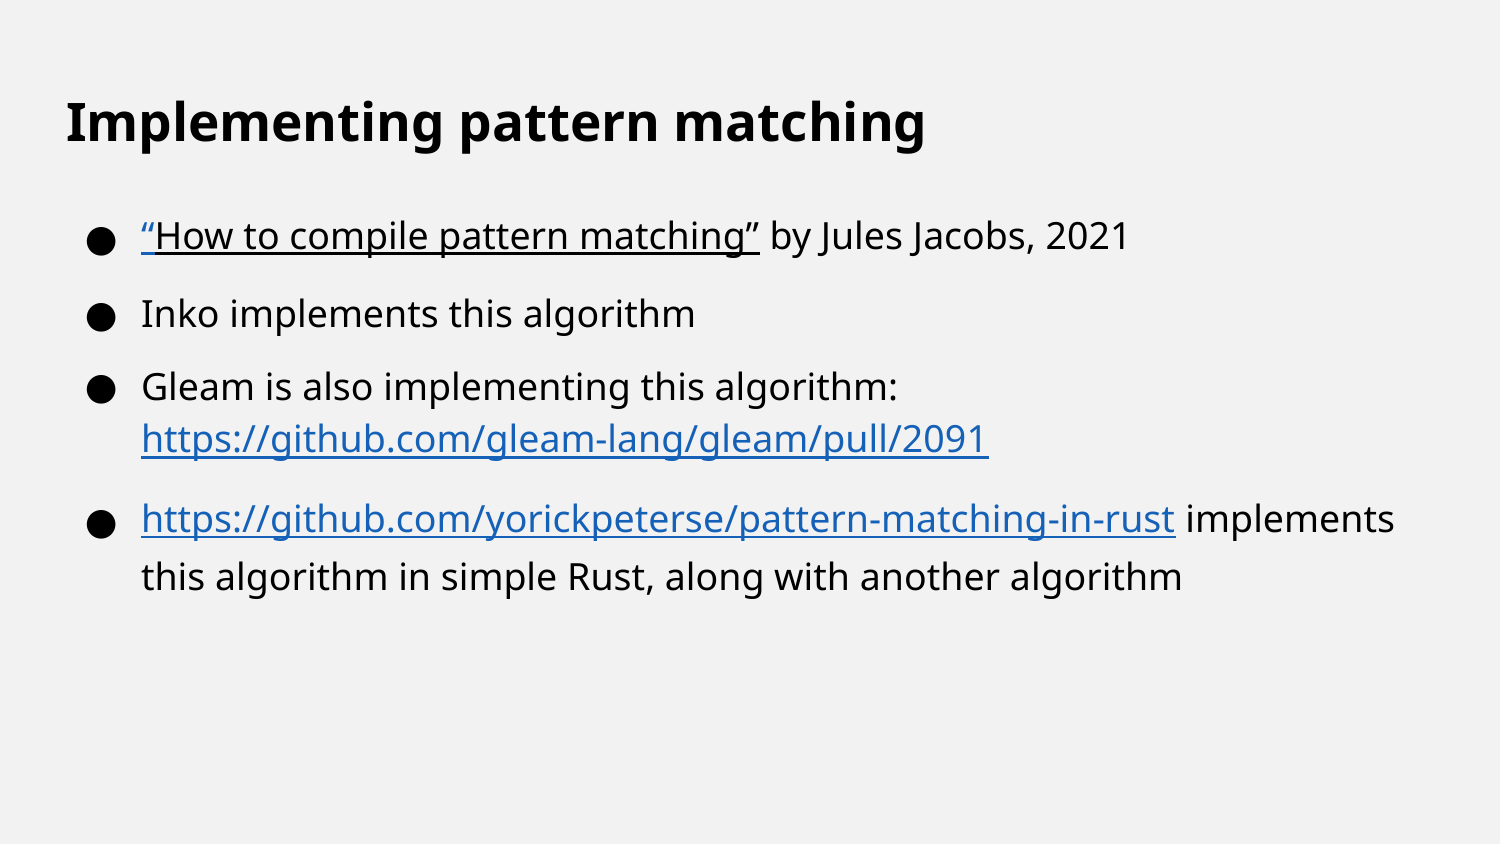

# Implementing pattern matching
“How to compile pattern matching” by Jules Jacobs, 2021
Inko implements this algorithm
Gleam is also implementing this algorithm: https://github.com/gleam-lang/gleam/pull/2091
https://github.com/yorickpeterse/pattern-matching-in-rust implements this algorithm in simple Rust, along with another algorithm